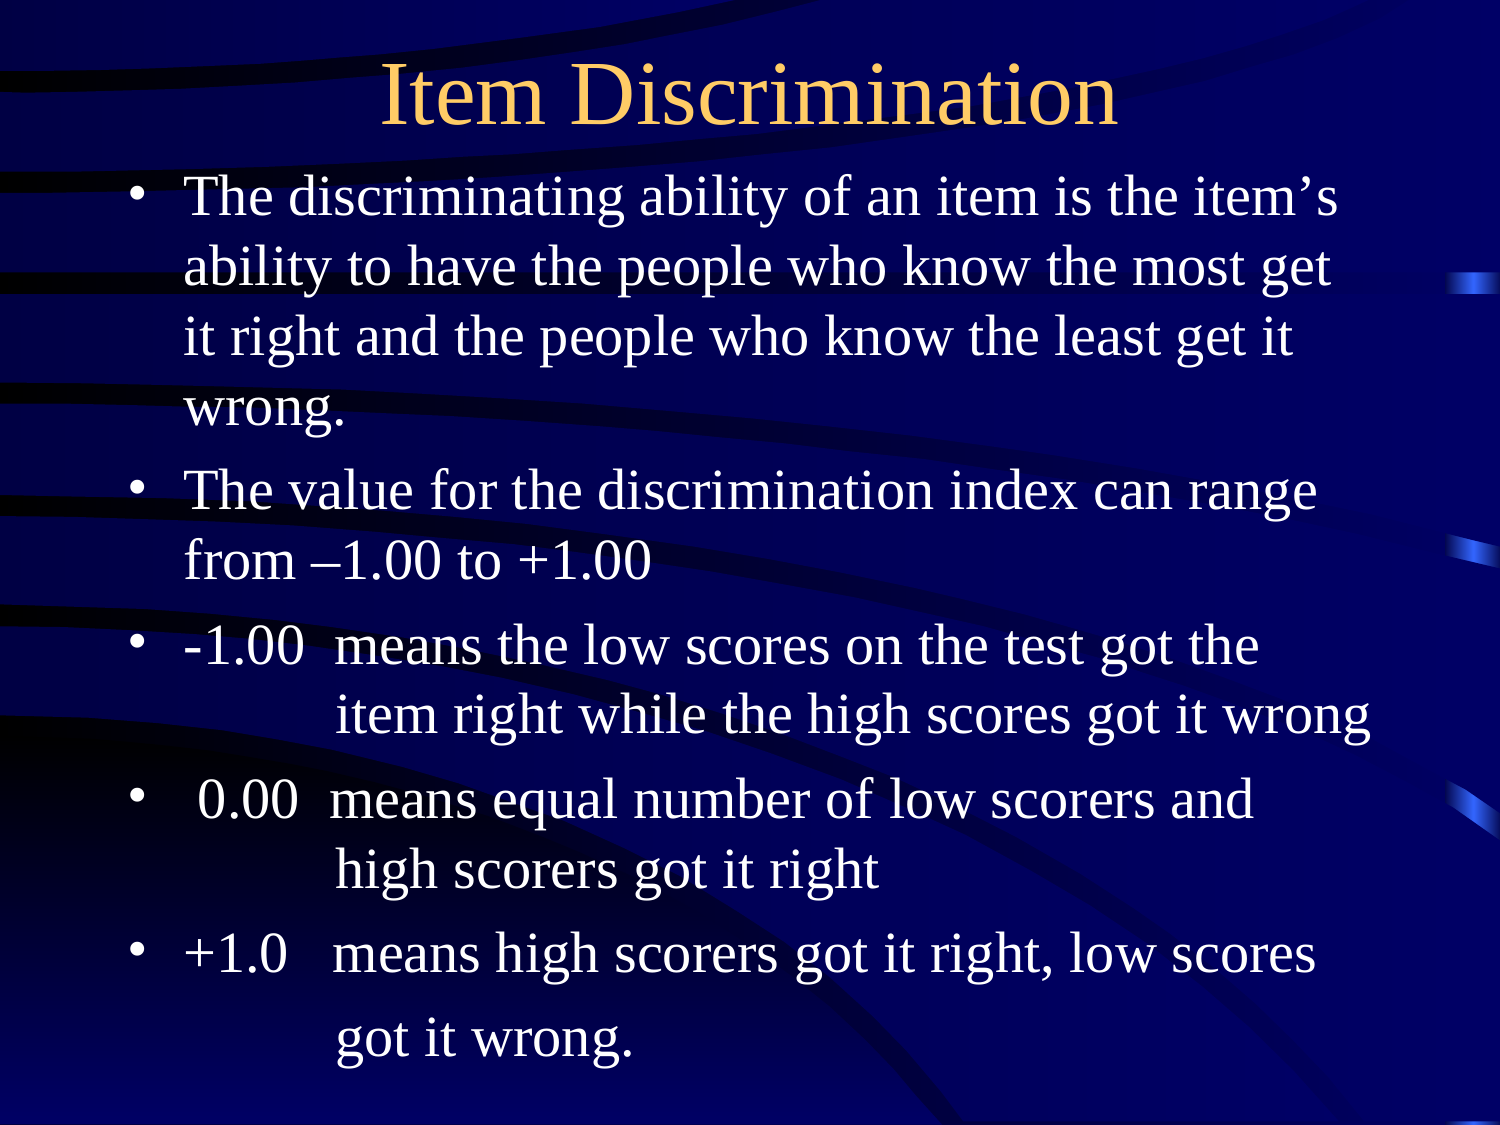

# Item Discrimination
The discriminating ability of an item is the item’s ability to have the people who know the most get it right and the people who know the least get it wrong.
The value for the discrimination index can range from –1.00 to +1.00
-1.00 means the low scores on the test got the 		 item right while the high scores got it wrong
 0.00 means equal number of low scorers and 		 high scorers got it right
+1.0 means high scorers got it right, low scores
		 got it wrong.